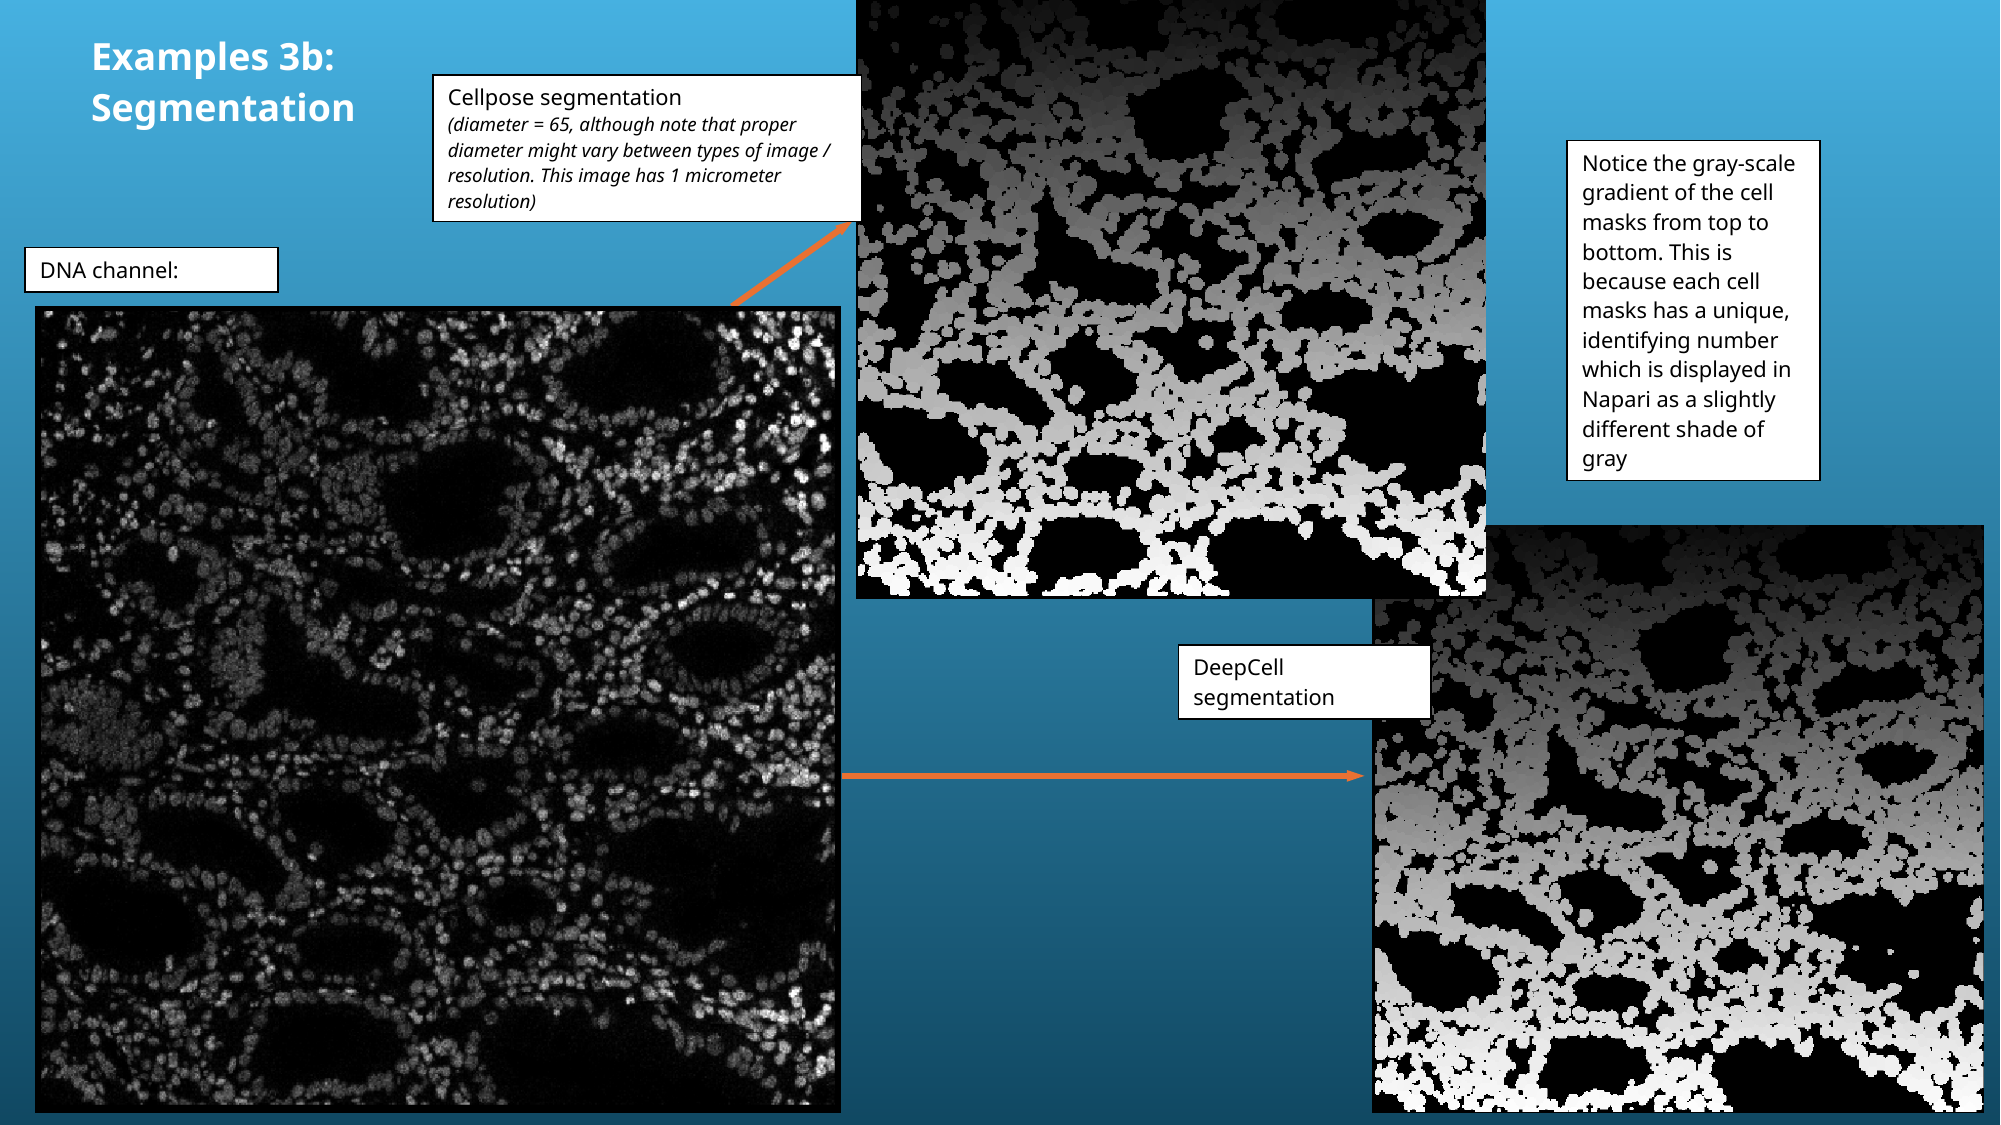

Examples 3b:
Segmentation
Cellpose segmentation
(diameter = 65, although note that proper diameter might vary between types of image / resolution. This image has 1 micrometer resolution)
Notice the gray-scale gradient of the cell masks from top to bottom. This is because each cell masks has a unique, identifying number which is displayed in Napari as a slightly different shade of gray
DNA channel:
DeepCell segmentation